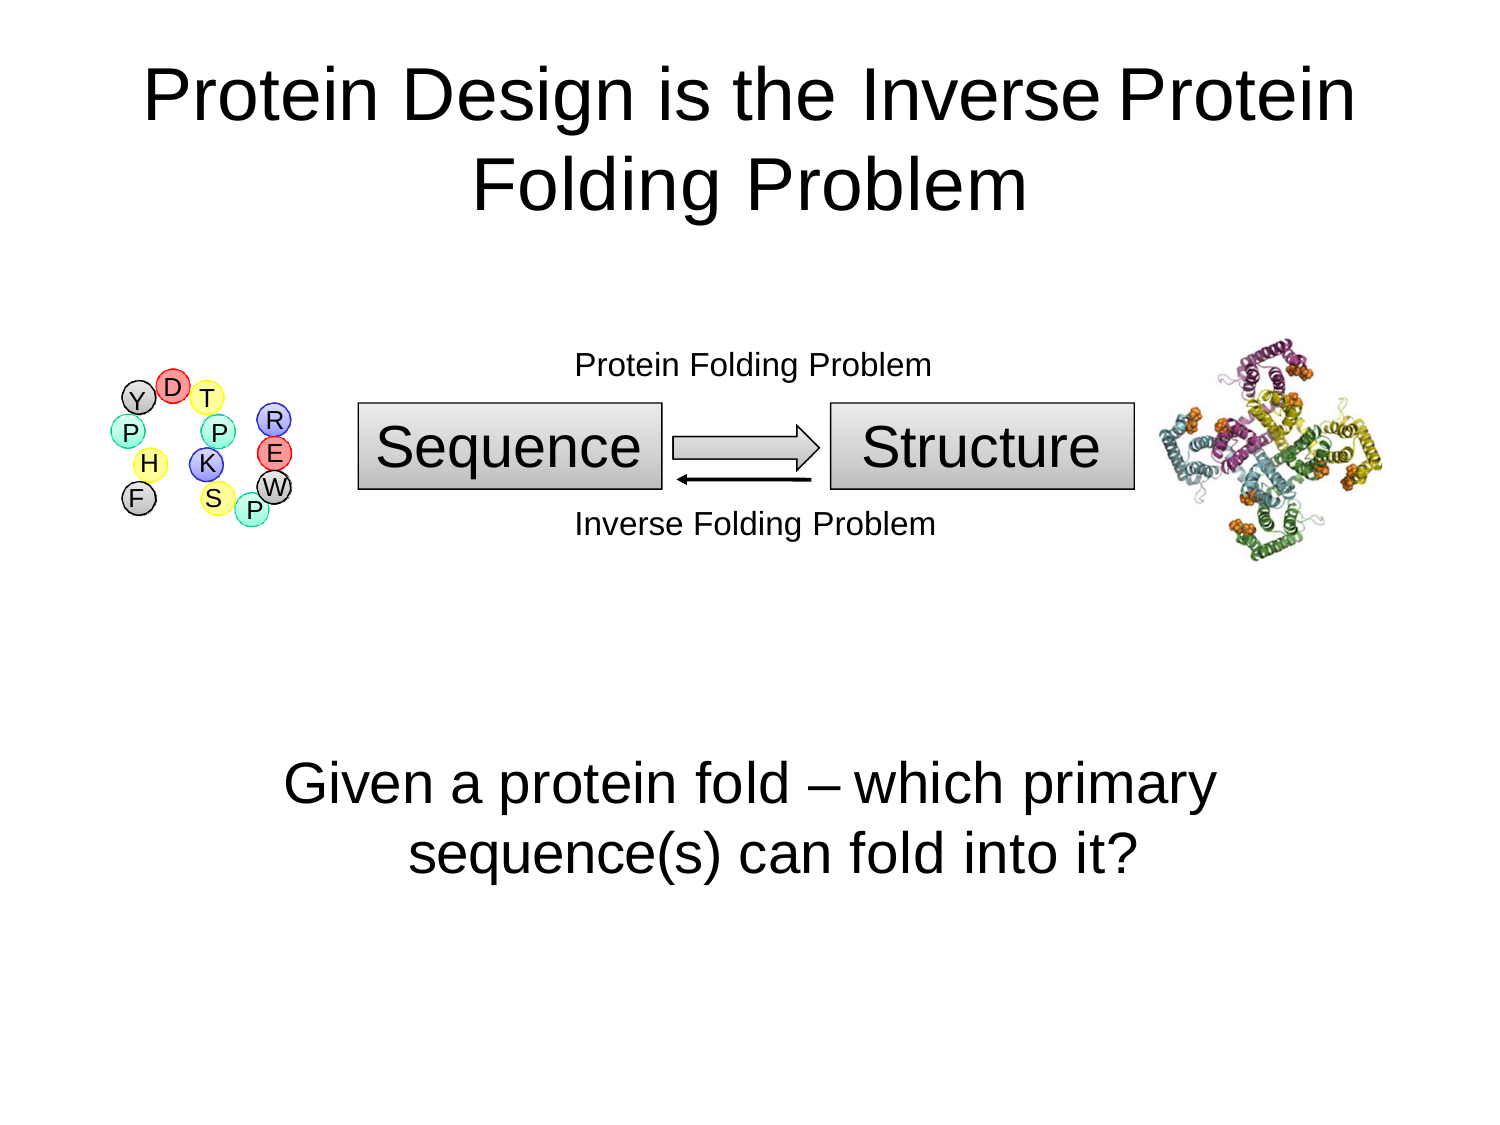

Protein Design is the Inverse	Protein Folding Problem
Protein Folding Problem
D
T
Y
R E W
Sequence
Structure
P
P
H
K
F
S
P
Inverse Folding Problem
Given a protein fold – which primary sequence(s) can fold into it?